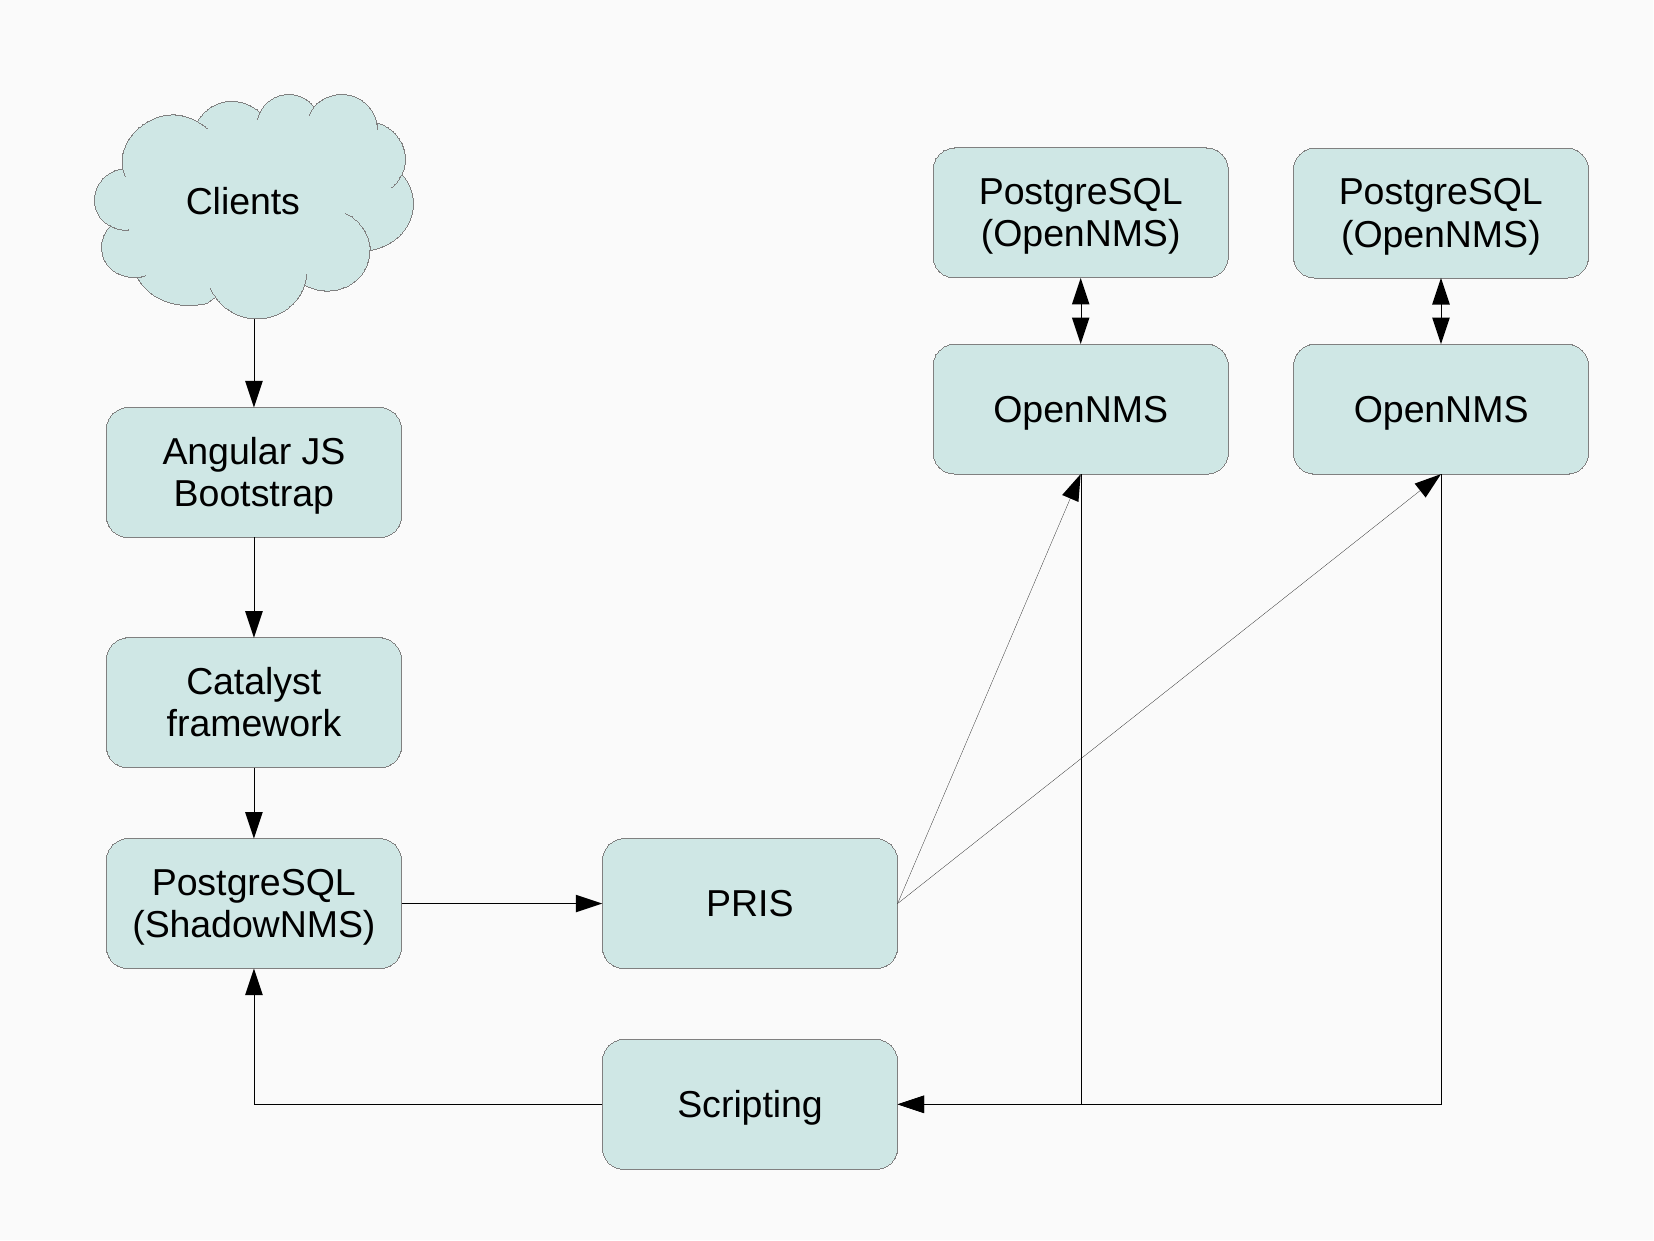

Clients
PostgreSQL
(OpenNMS)
PostgreSQL
(OpenNMS)
OpenNMS
OpenNMS
Angular JS
Bootstrap
Catalyst
framework
PostgreSQL
(ShadowNMS)
PRIS
Scripting